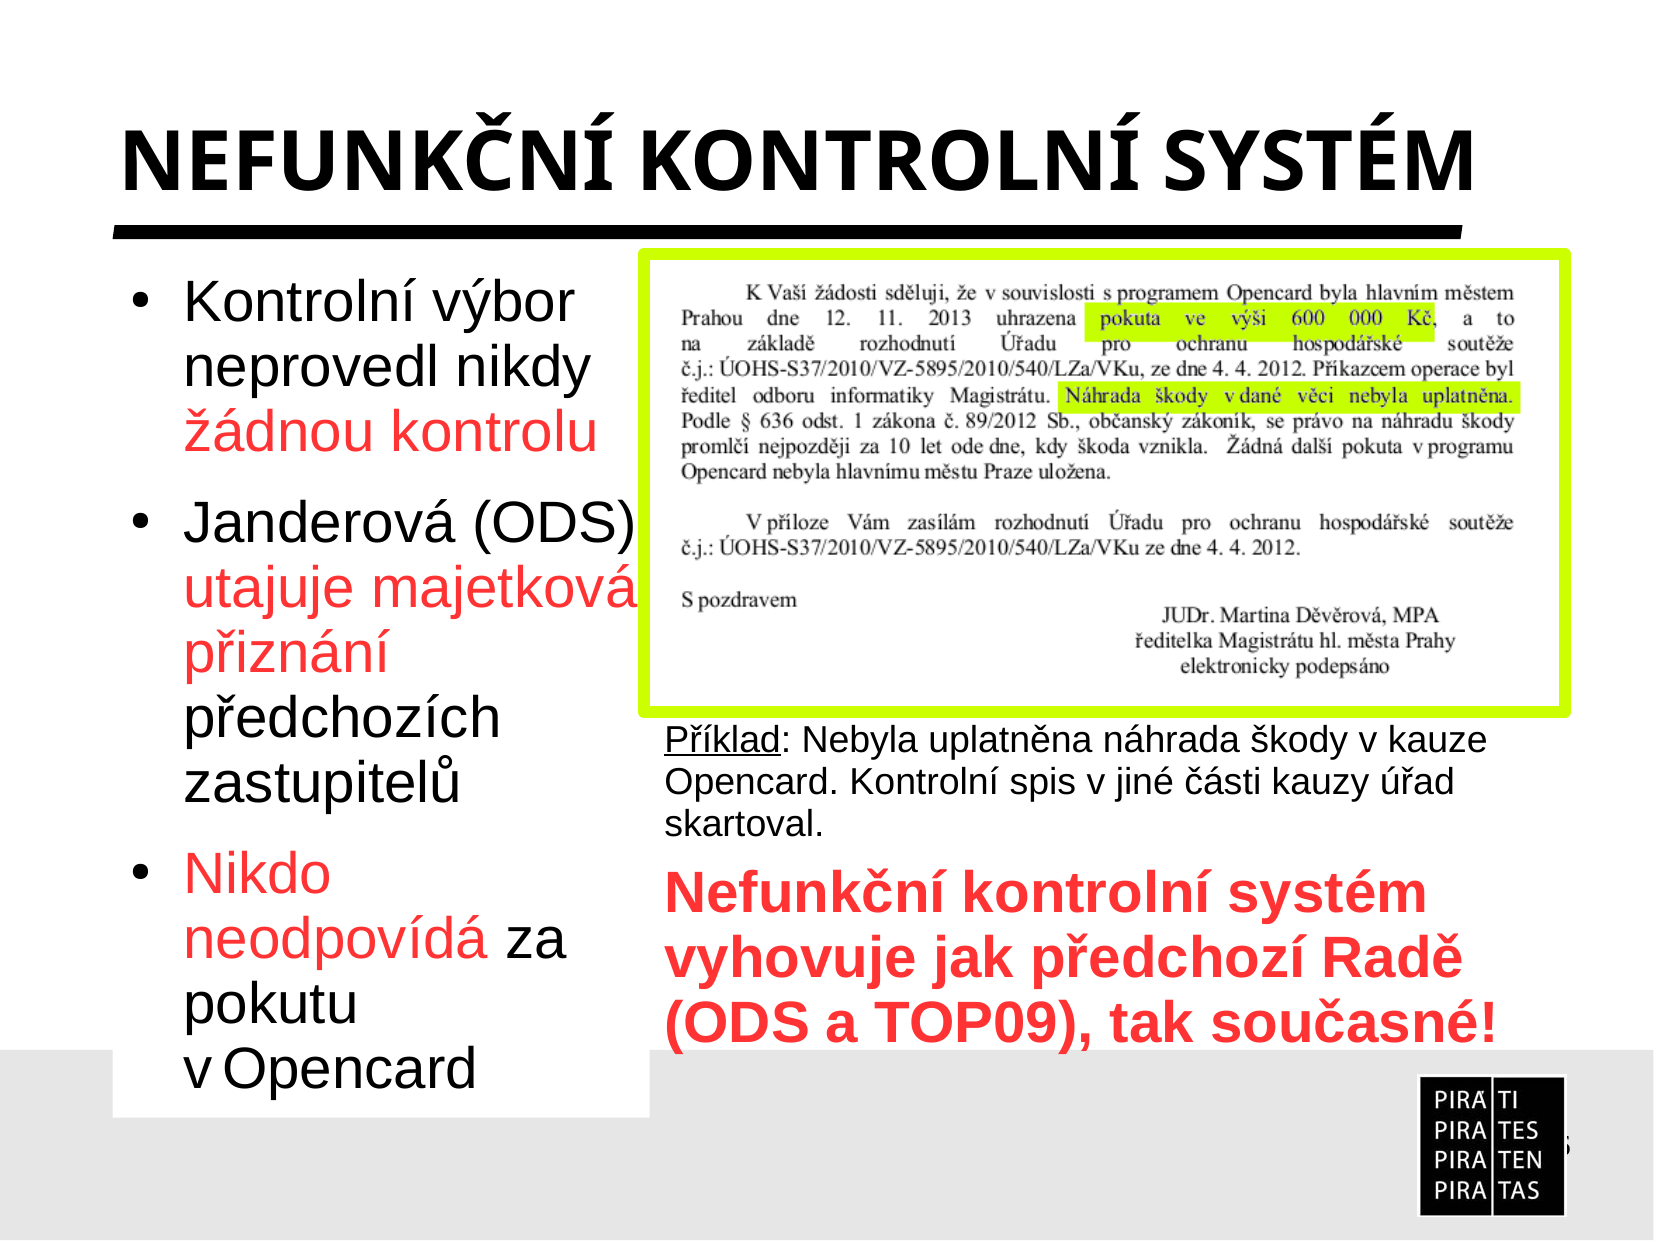

# NEFUNKČNÍ KONTROLNÍ SYSTÉM
Kontrolní výbor neprovedl nikdy žádnou kontrolu
Janderová (ODS) utajuje majetková přiznání předchozích zastupitelů
Nikdo neodpovídá za pokutu v Opencard
Příklad: Nebyla uplatněna náhrada škody v kauze Opencard. Kontrolní spis v jiné části kauzy úřad skartoval.
Nefunkční kontrolní systém vyhovuje jak předchozí Radě (ODS a TOP09), tak současné!